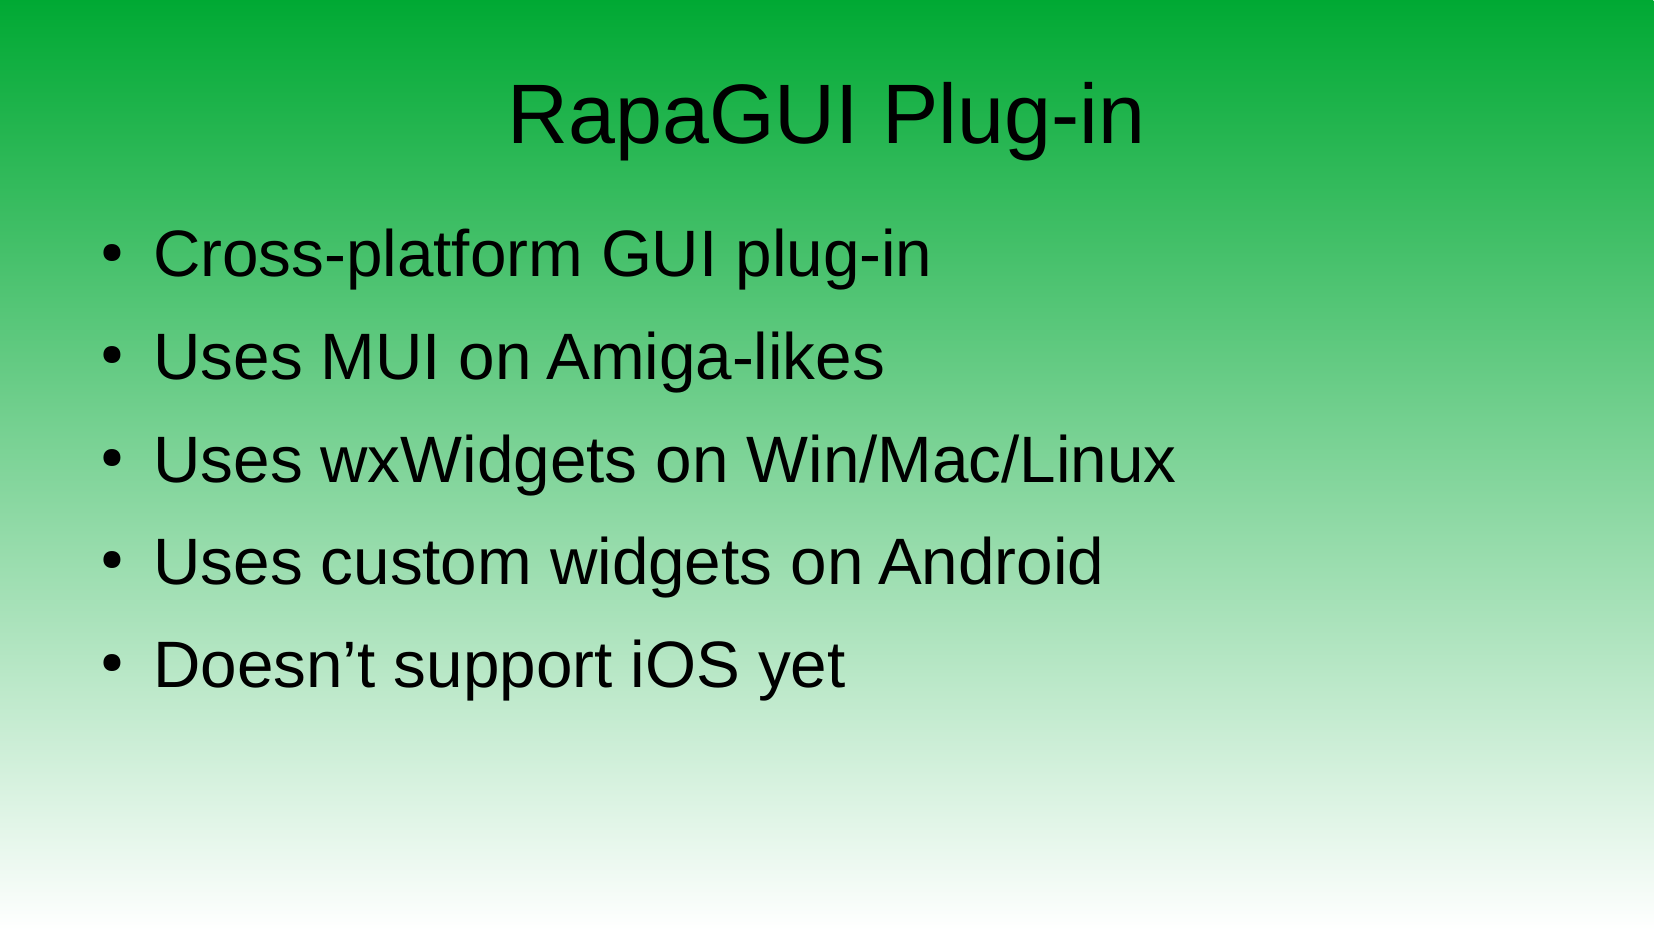

# RapaGUI Plug-in
Cross-platform GUI plug-in
Uses MUI on Amiga-likes
Uses wxWidgets on Win/Mac/Linux
Uses custom widgets on Android
Doesn’t support iOS yet